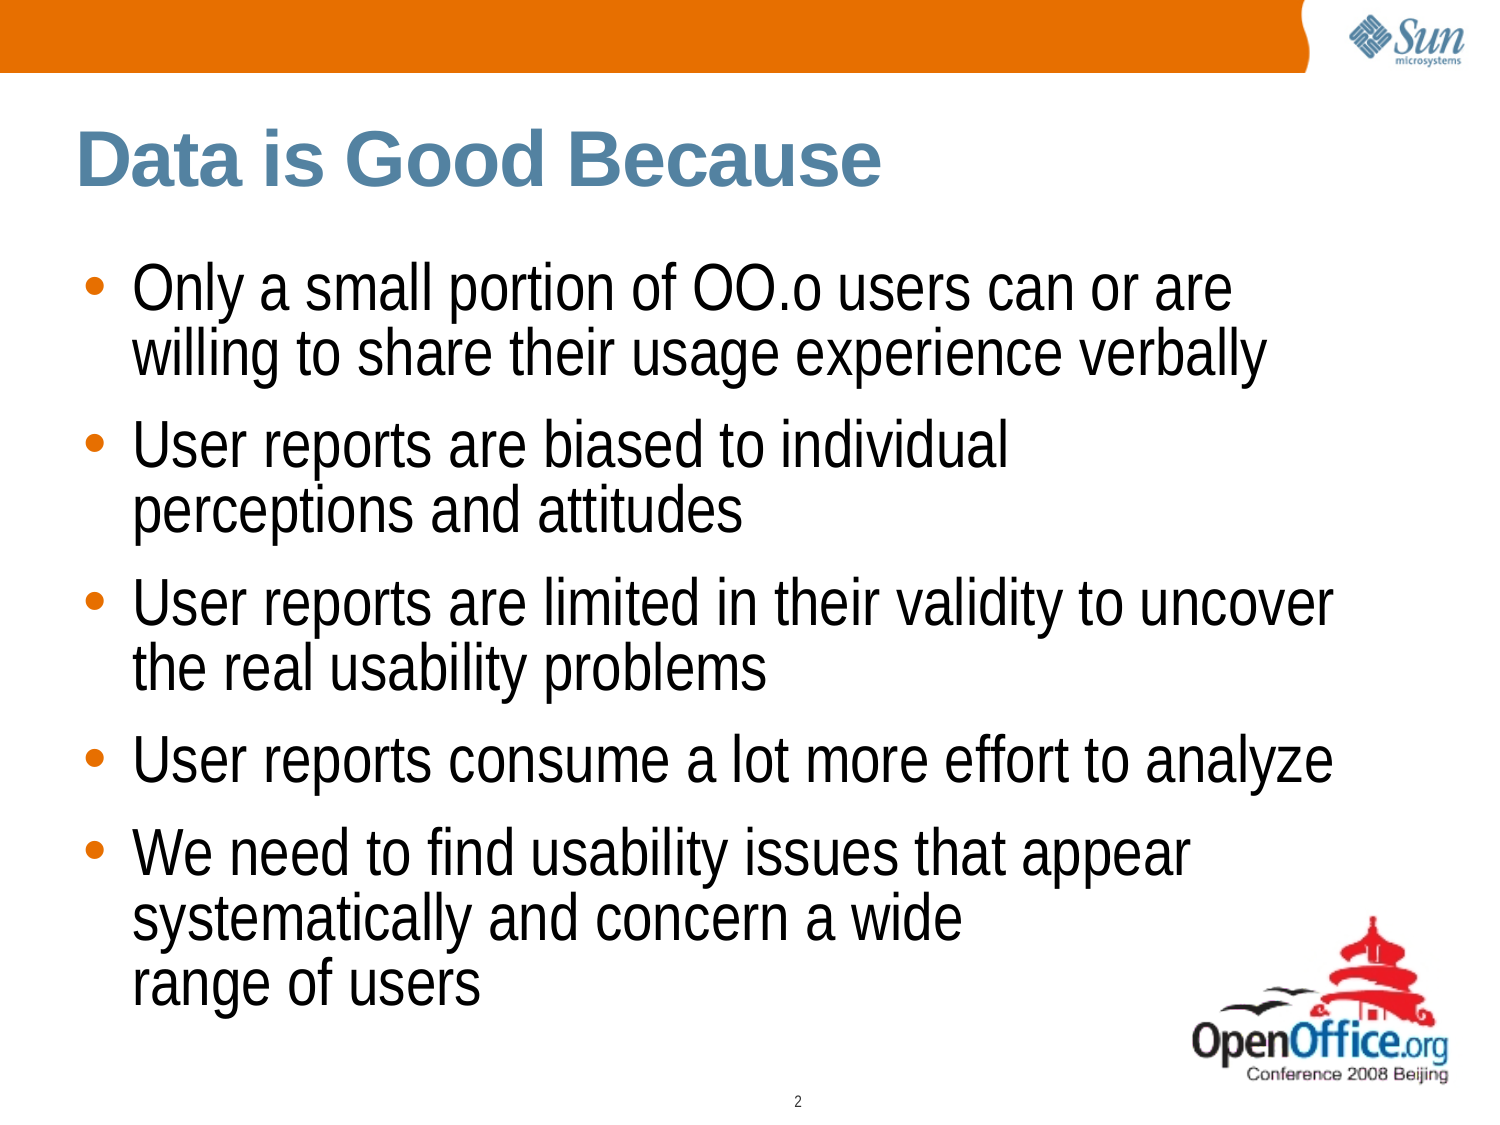

# Data is Good Because
Only a small portion of OO.o users can or are
willing to share their usage experience verbally
User reports are biased to individual
perceptions and attitudes
User reports are limited in their validity to uncover the real usability problems
User reports consume a lot more effort to analyze
We need to find usability issues that appear systematically and concern a wide
range of users